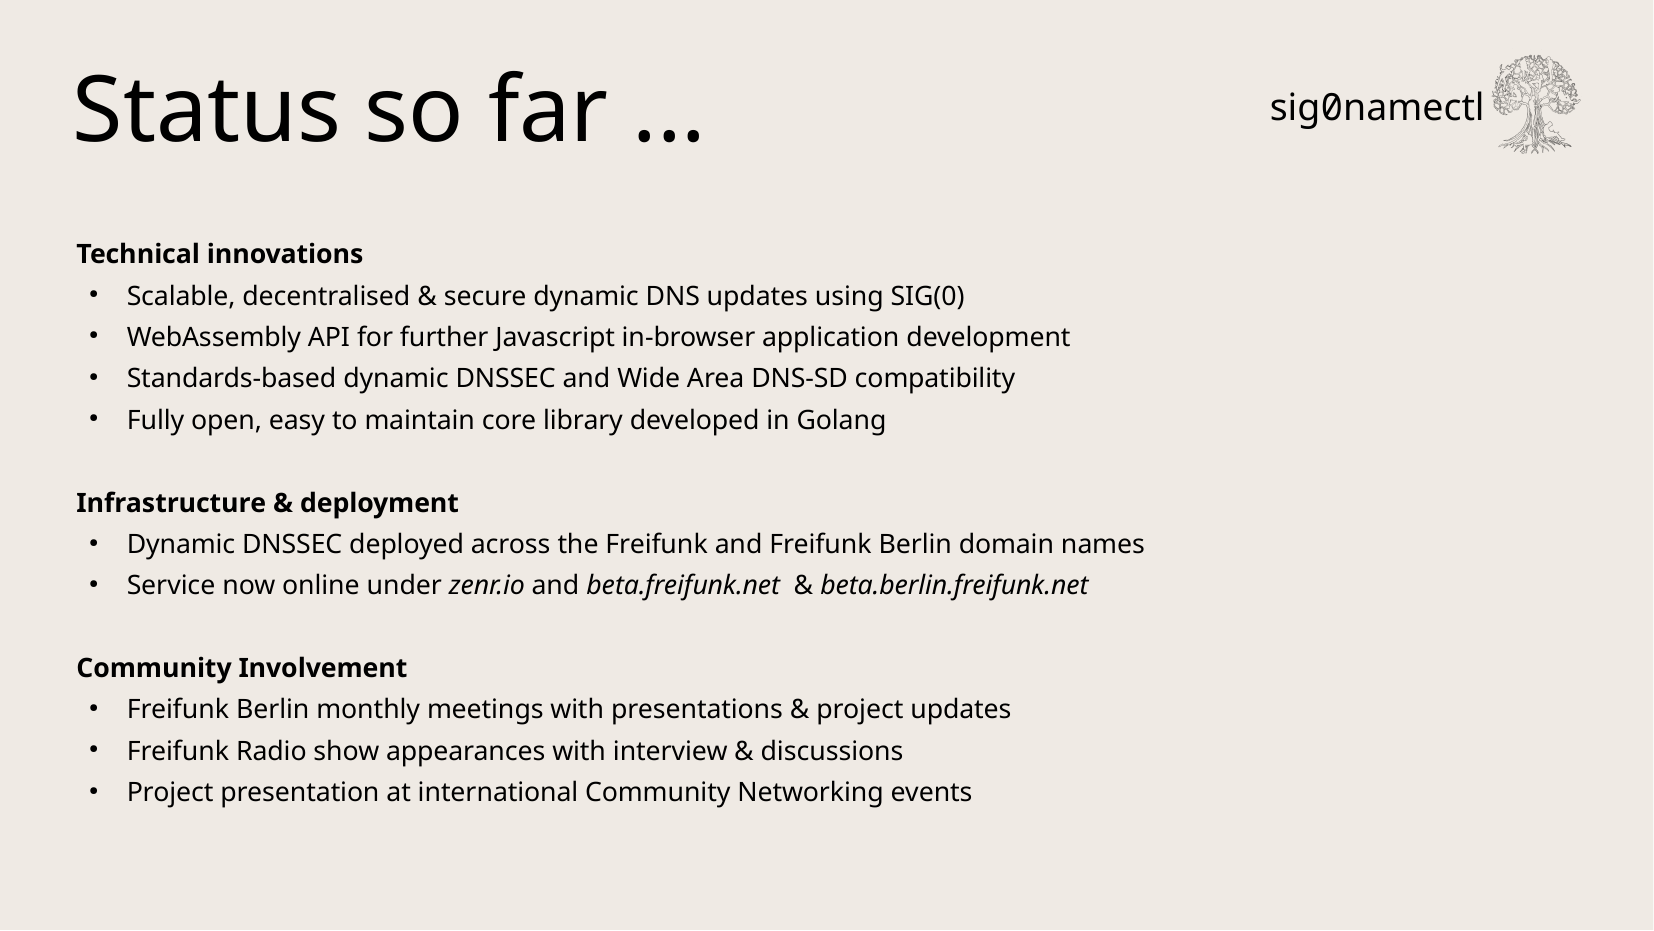

# Status so far ...
sig0namectl
Technical innovations
Scalable, decentralised & secure dynamic DNS updates using SIG(0)
WebAssembly API for further Javascript in-browser application development
Standards-based dynamic DNSSEC and Wide Area DNS-SD compatibility
Fully open, easy to maintain core library developed in Golang
Infrastructure & deployment
Dynamic DNSSEC deployed across the Freifunk and Freifunk Berlin domain names
Service now online under zenr.io and beta.freifunk.net & beta.berlin.freifunk.net
Community Involvement
Freifunk Berlin monthly meetings with presentations & project updates
Freifunk Radio show appearances with interview & discussions
Project presentation at international Community Networking events